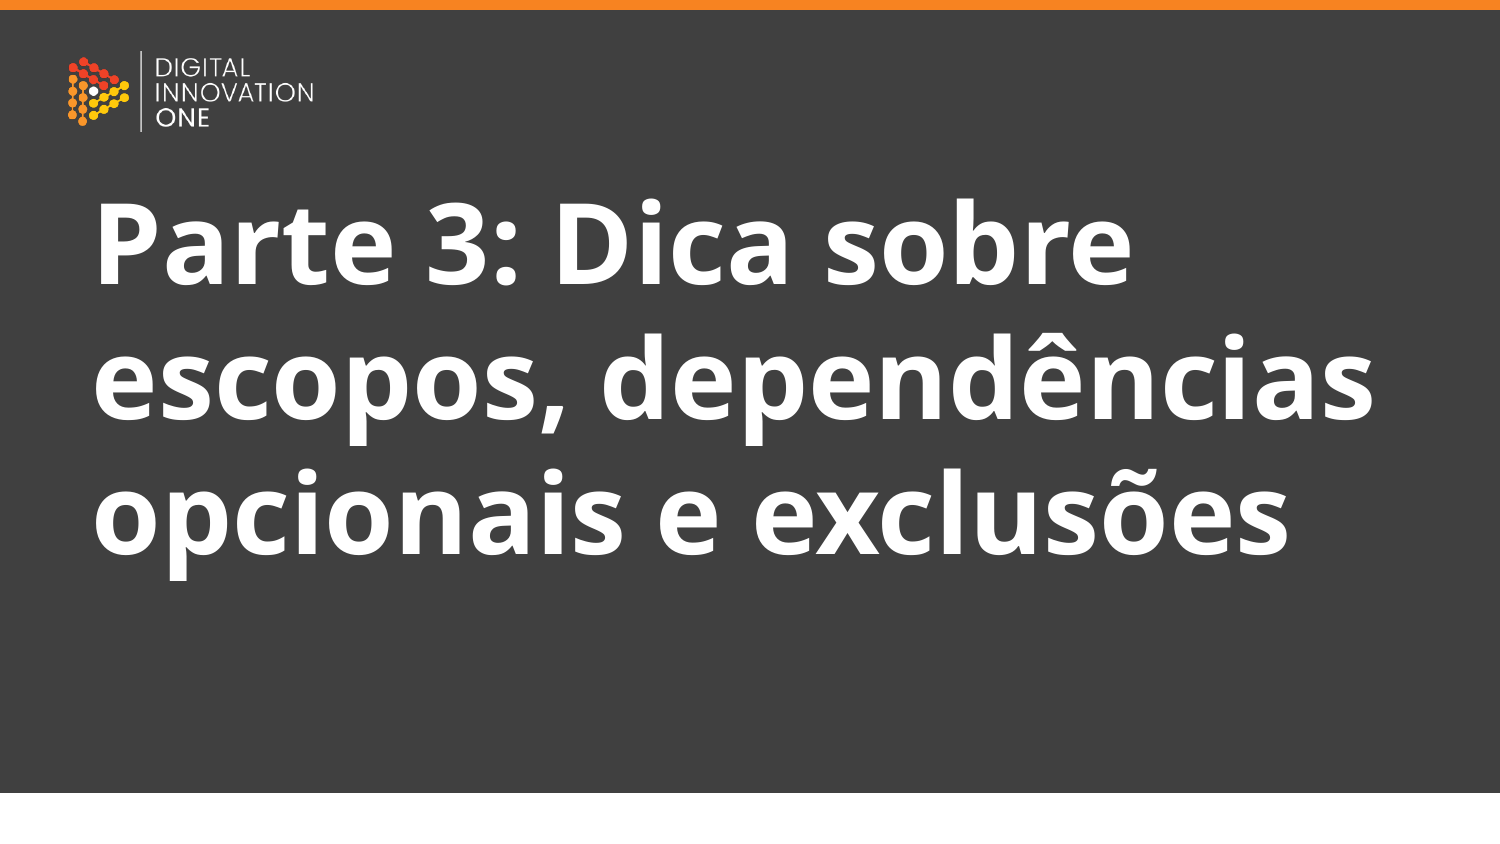

[Nome do curso]
Parte 3: Dica sobre escopos, dependências opcionais e exclusões
[Nome da aula]
# [Nome do palestrante] [Posição]